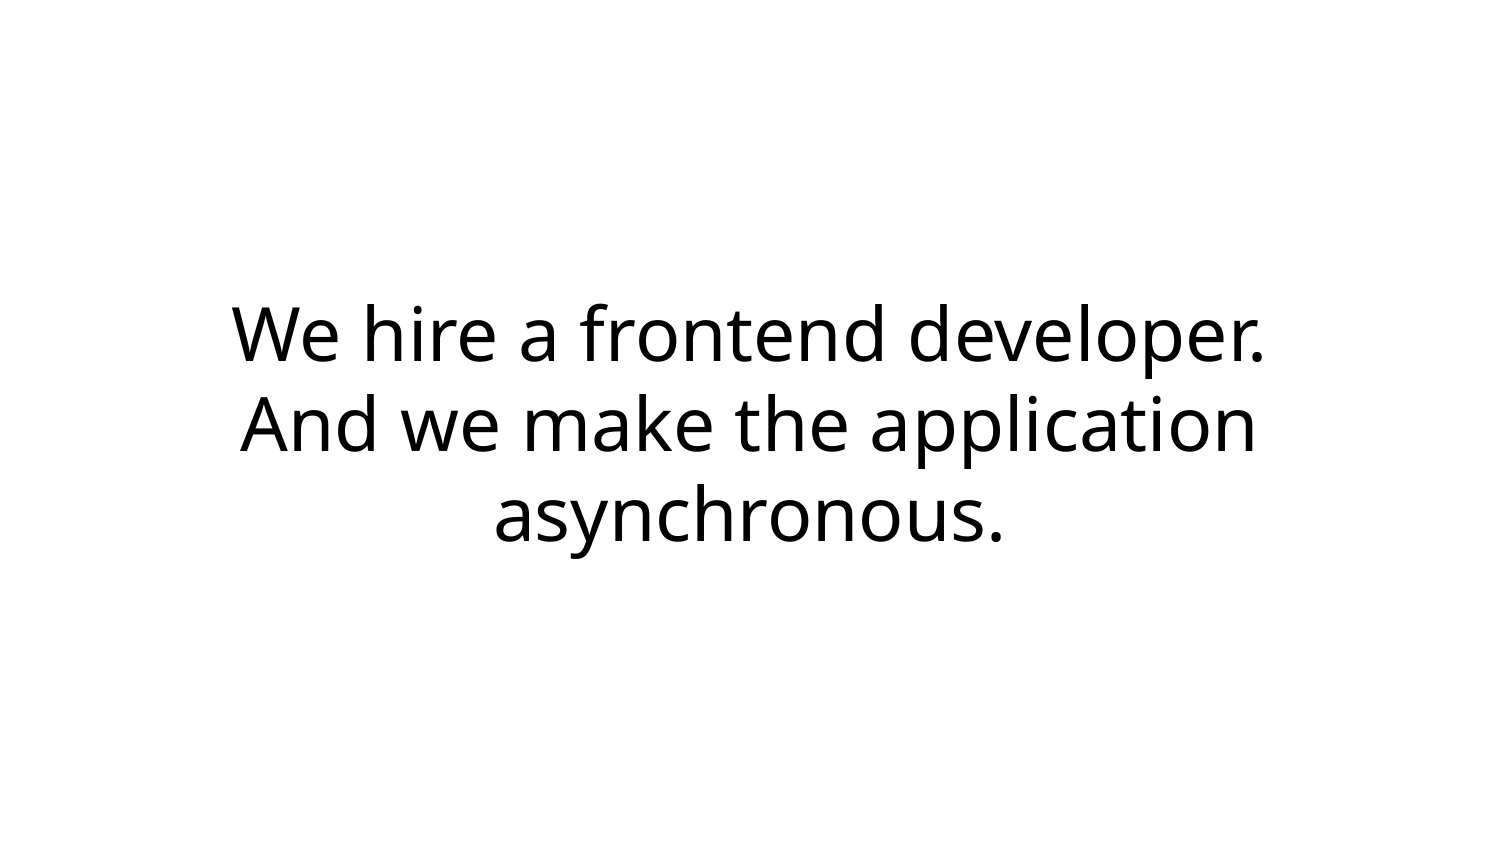

# We hire a frontend developer. And we make the application asynchronous.